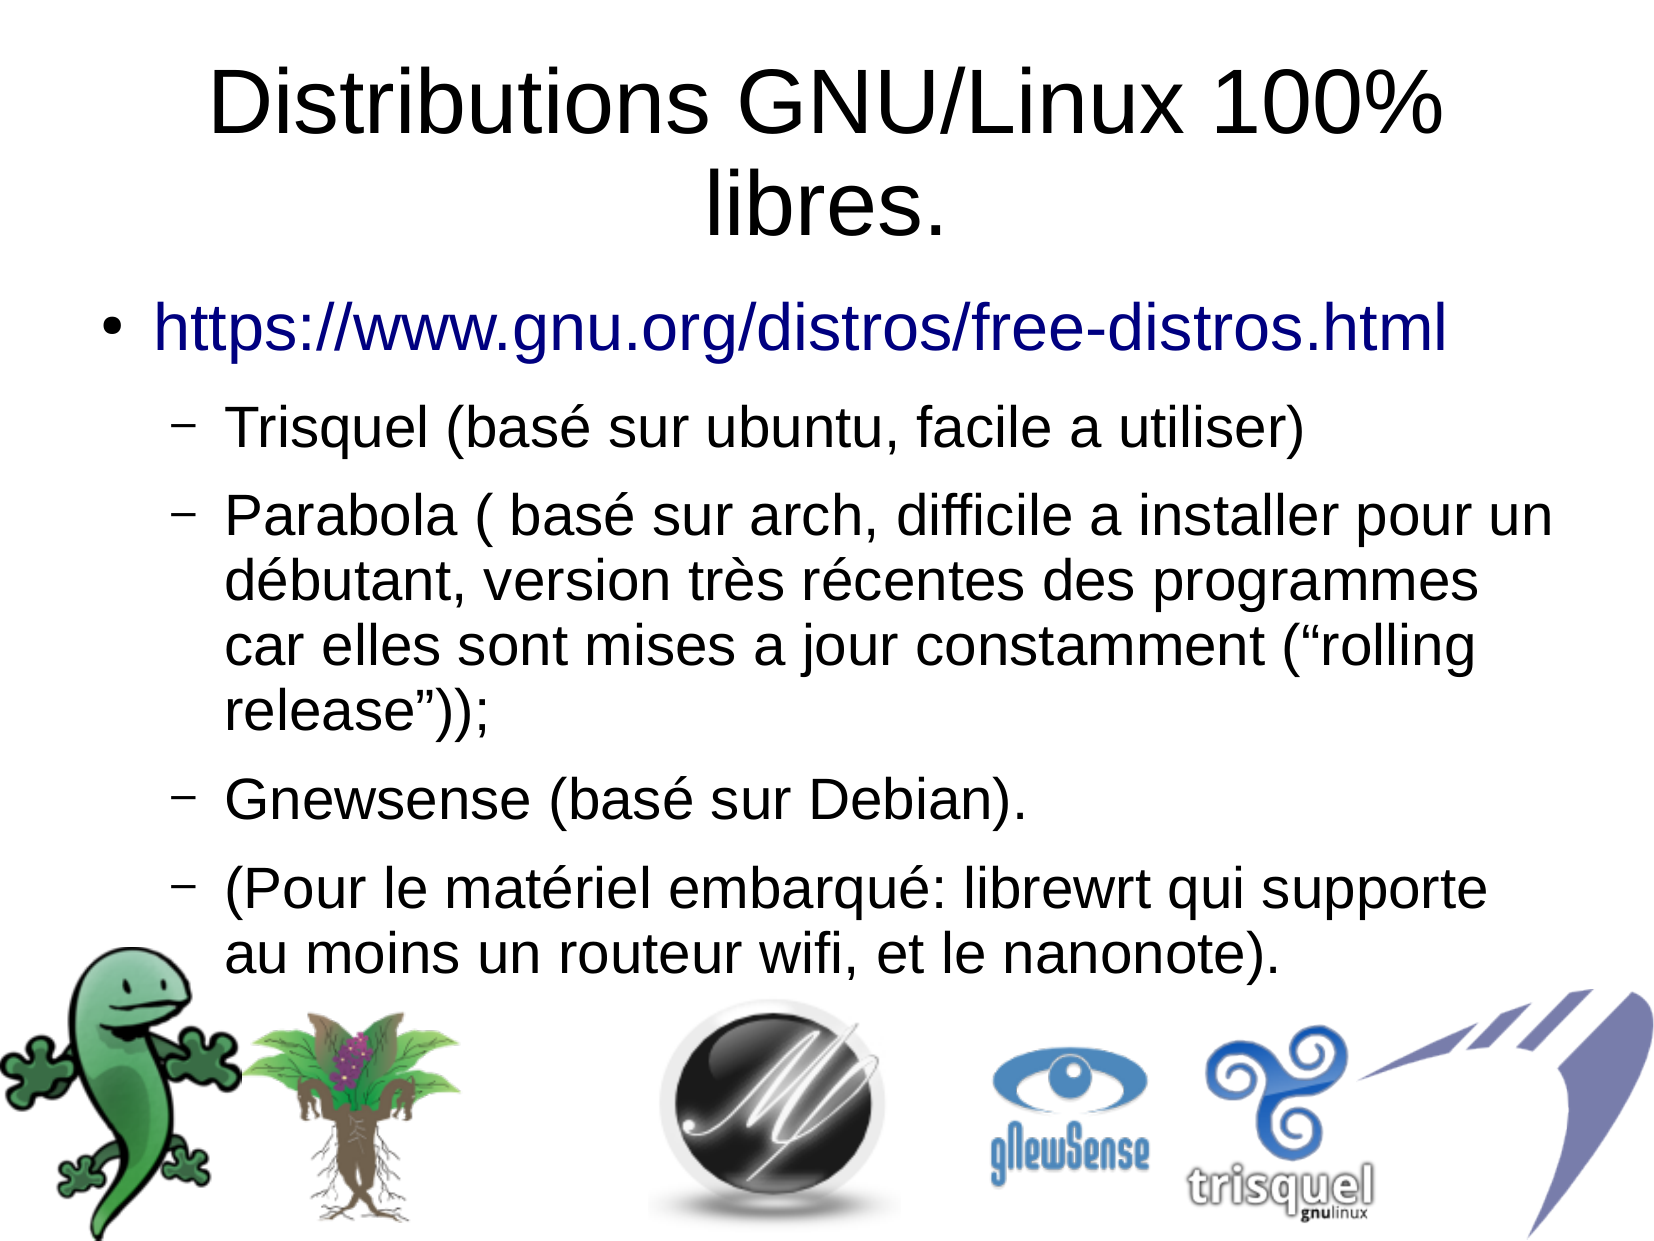

# Distributions GNU/Linux 100% libres.
https://www.gnu.org/distros/free-distros.html
Trisquel (basé sur ubuntu, facile a utiliser)
Parabola ( basé sur arch, difficile a installer pour un débutant, version très récentes des programmes car elles sont mises a jour constamment (“rolling release”));
Gnewsense (basé sur Debian).
(Pour le matériel embarqué: librewrt qui supporte au moins un routeur wifi, et le nanonote).